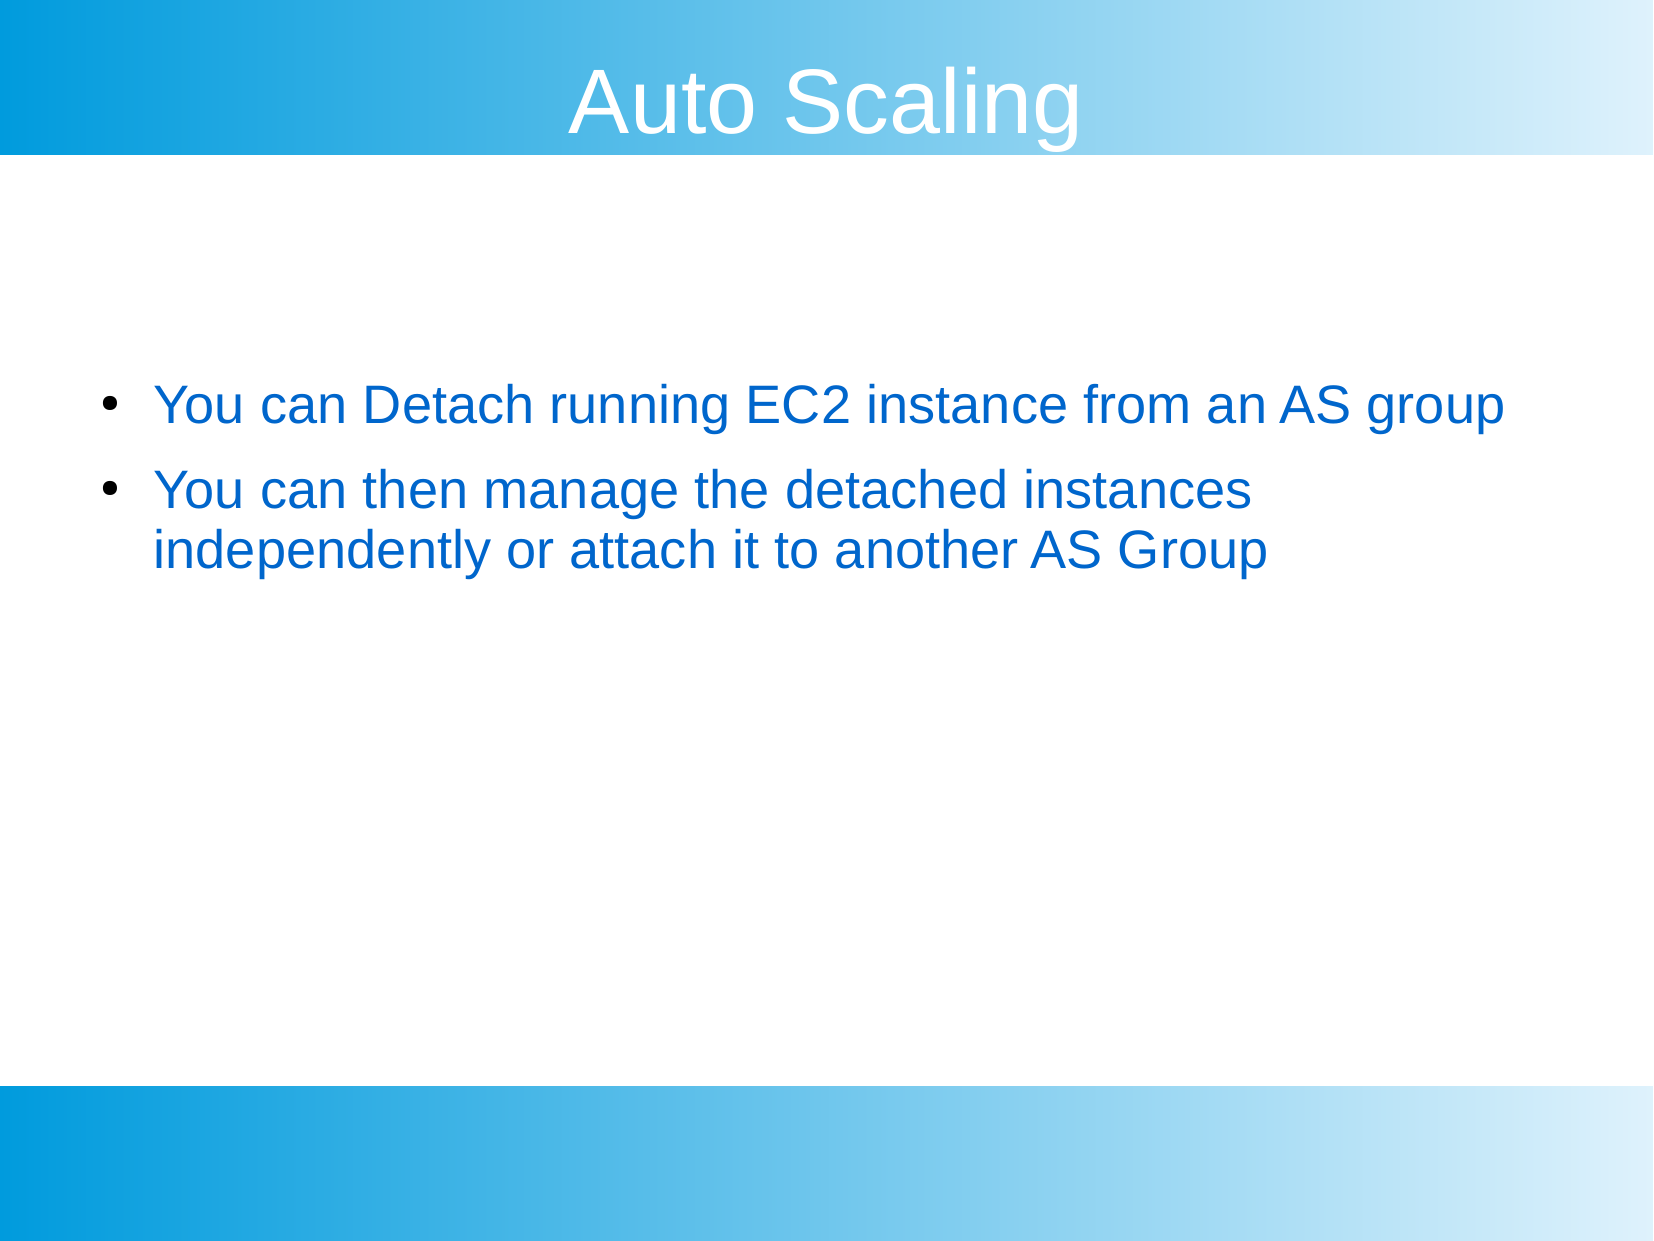

# Auto Scaling
You can Detach running EC2 instance from an AS group
You can then manage the detached instances independently or attach it to another AS Group